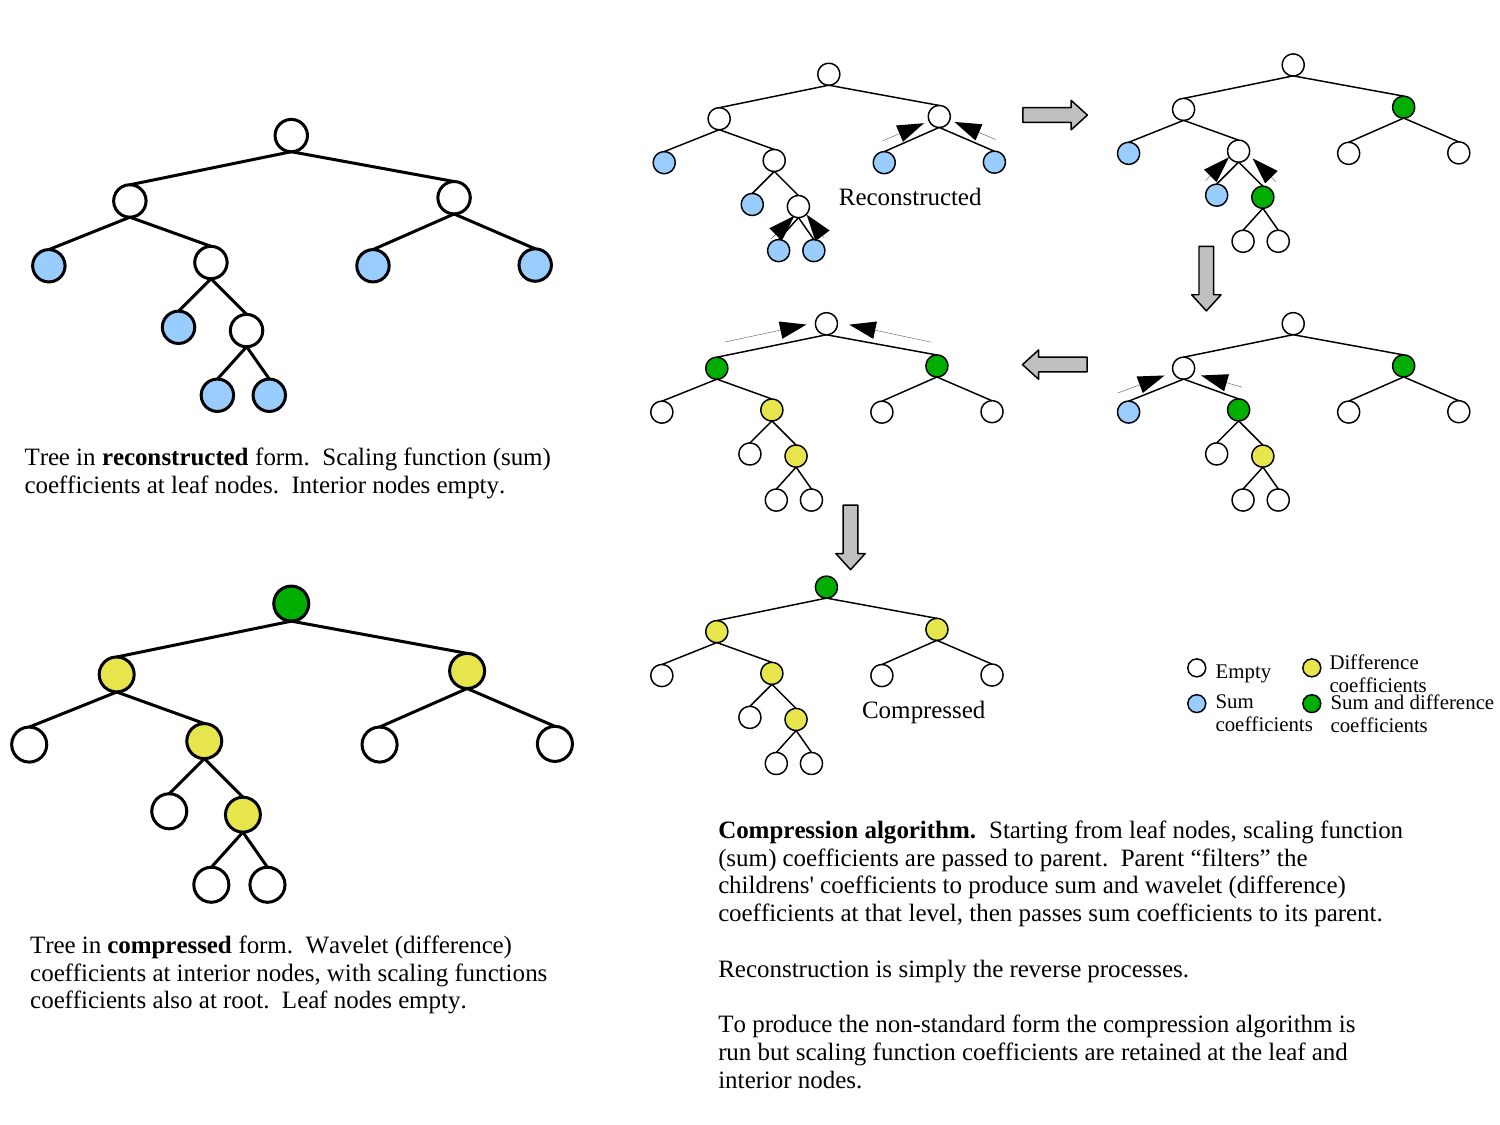

Reconstructed
Difference coefficients
Empty
Sum coefficients
Sum and difference coefficients
Compressed
Tree in reconstructed form. Scaling function (sum)
coefficients at leaf nodes. Interior nodes empty.
Compression algorithm. Starting from leaf nodes, scaling function
(sum) coefficients are passed to parent. Parent “filters” the
childrens' coefficients to produce sum and wavelet (difference)
coefficients at that level, then passes sum coefficients to its parent.
Reconstruction is simply the reverse processes.
To produce the non-standard form the compression algorithm is
run but scaling function coefficients are retained at the leaf and
interior nodes.
Tree in compressed form. Wavelet (difference)
coefficients at interior nodes, with scaling functions
coefficients also at root. Leaf nodes empty.